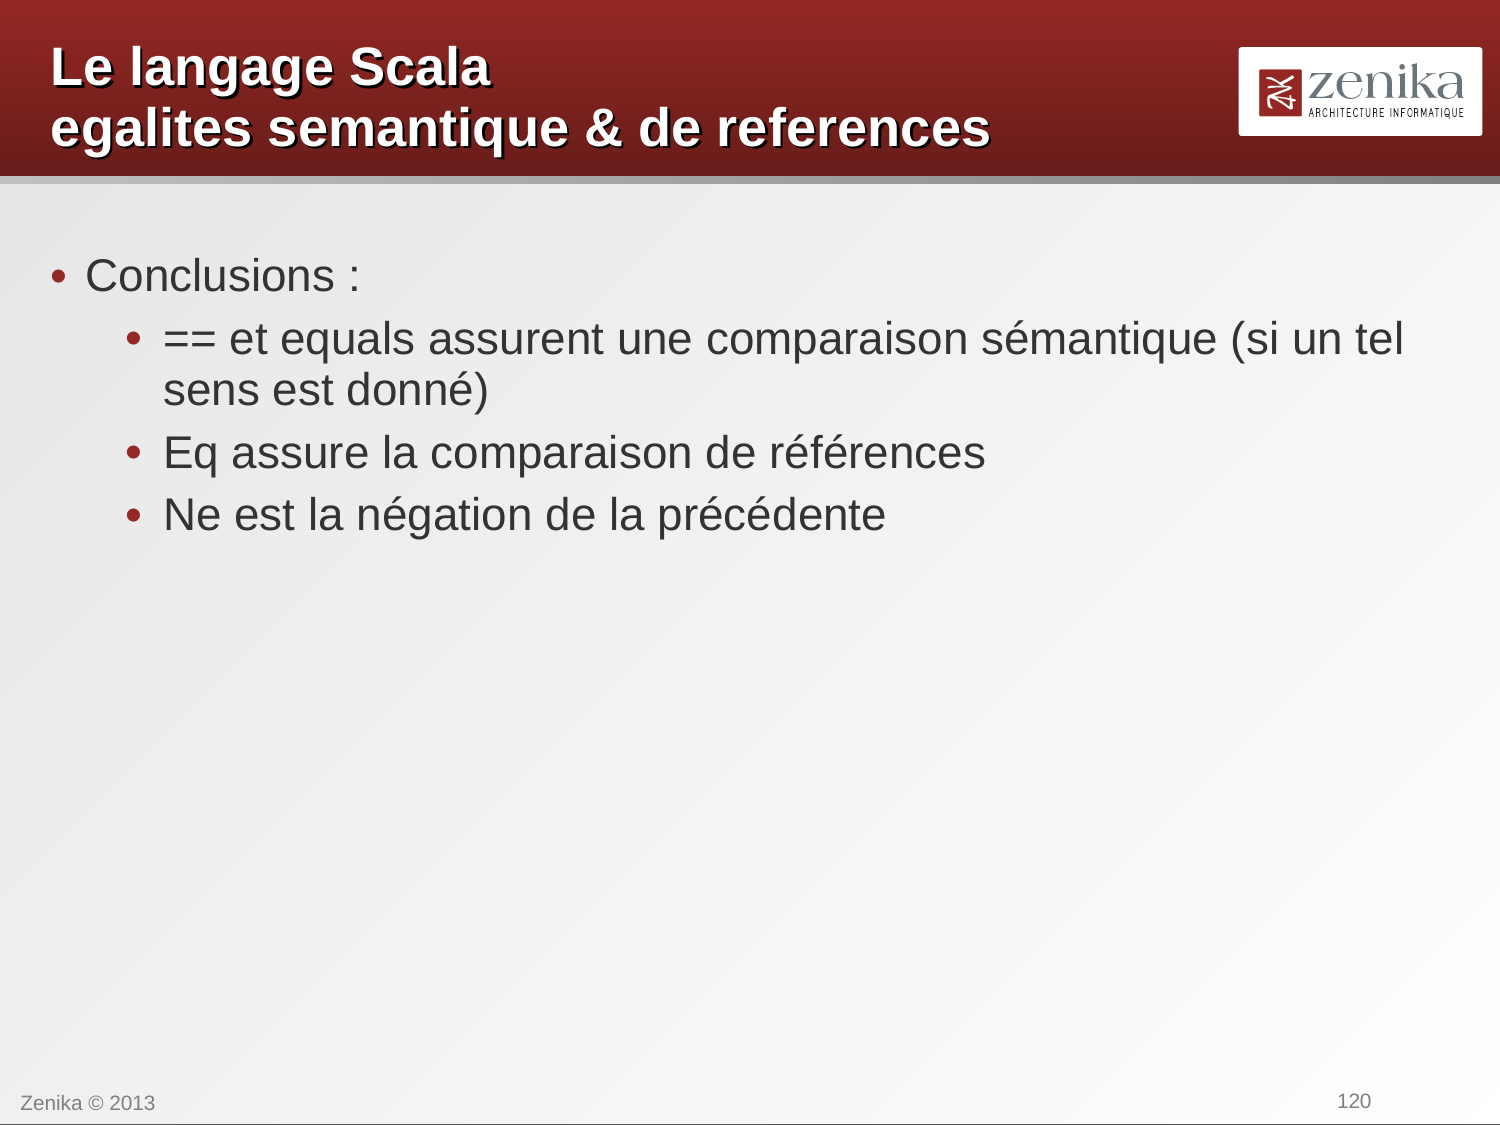

# Le langage Scala egalites semantique & de references
Conclusions :
== et equals assurent une comparaison sémantique (si un tel sens est donné)
Eq assure la comparaison de références
Ne est la négation de la précédente